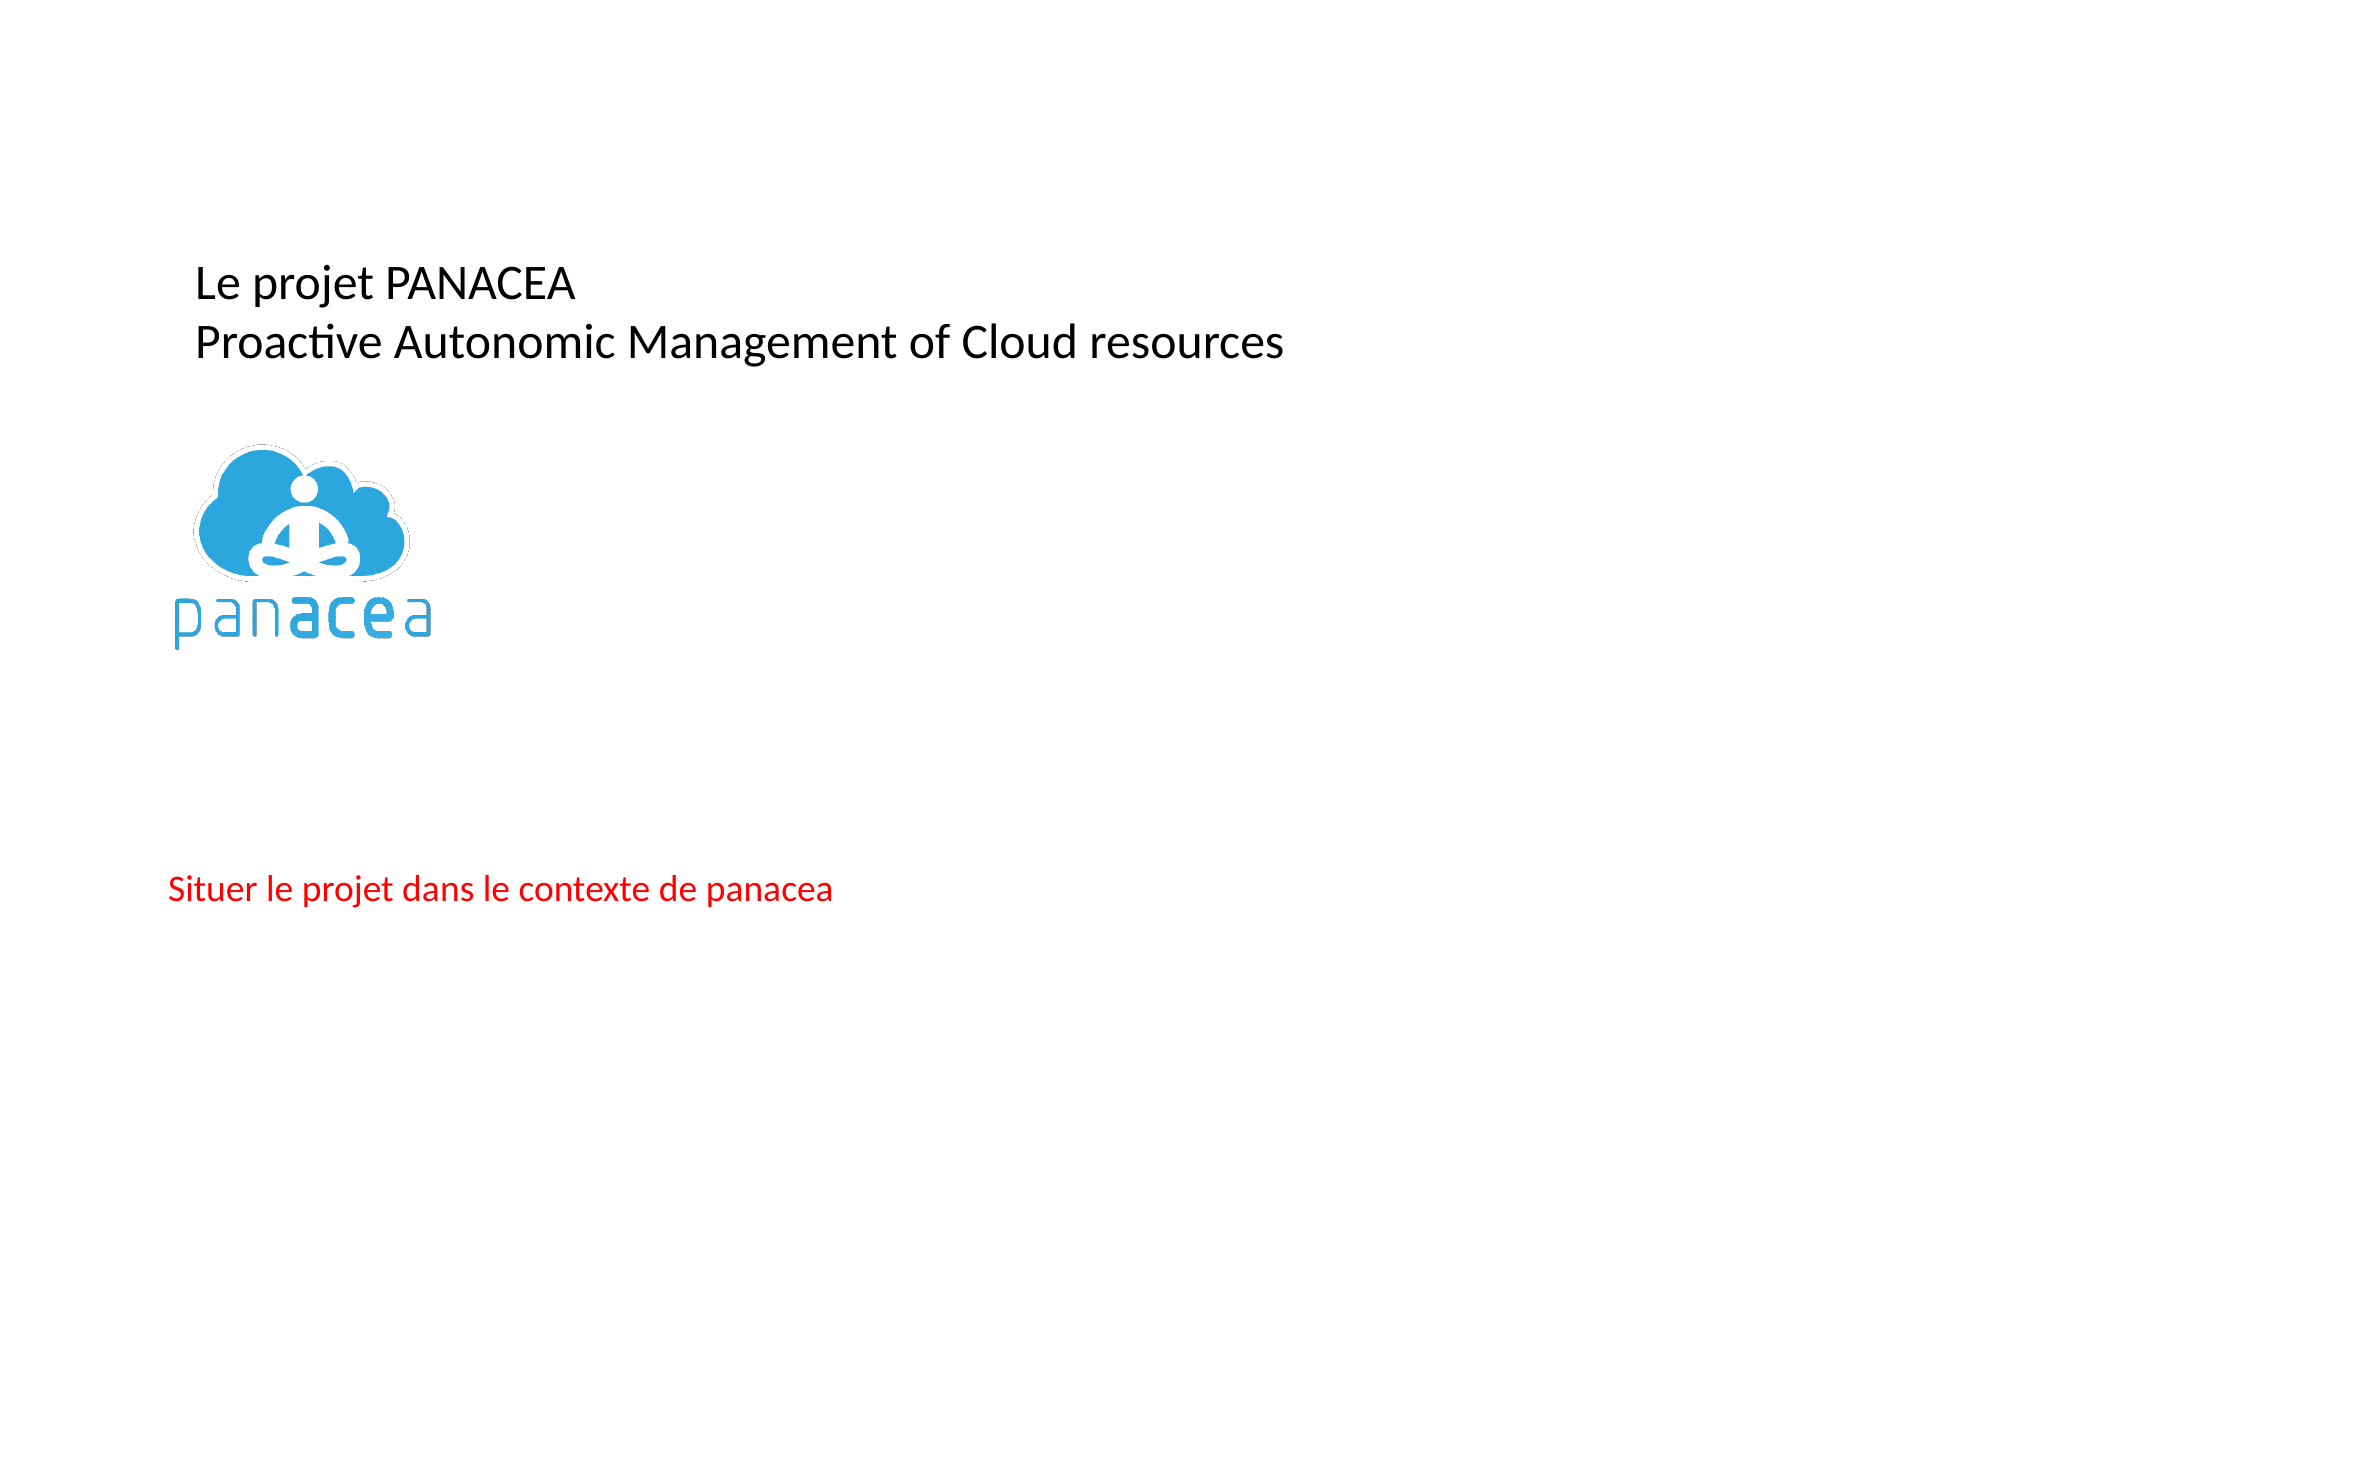

Le projet PANACEA
Proactive Autonomic Management of Cloud resources
Situer le projet dans le contexte de panacea